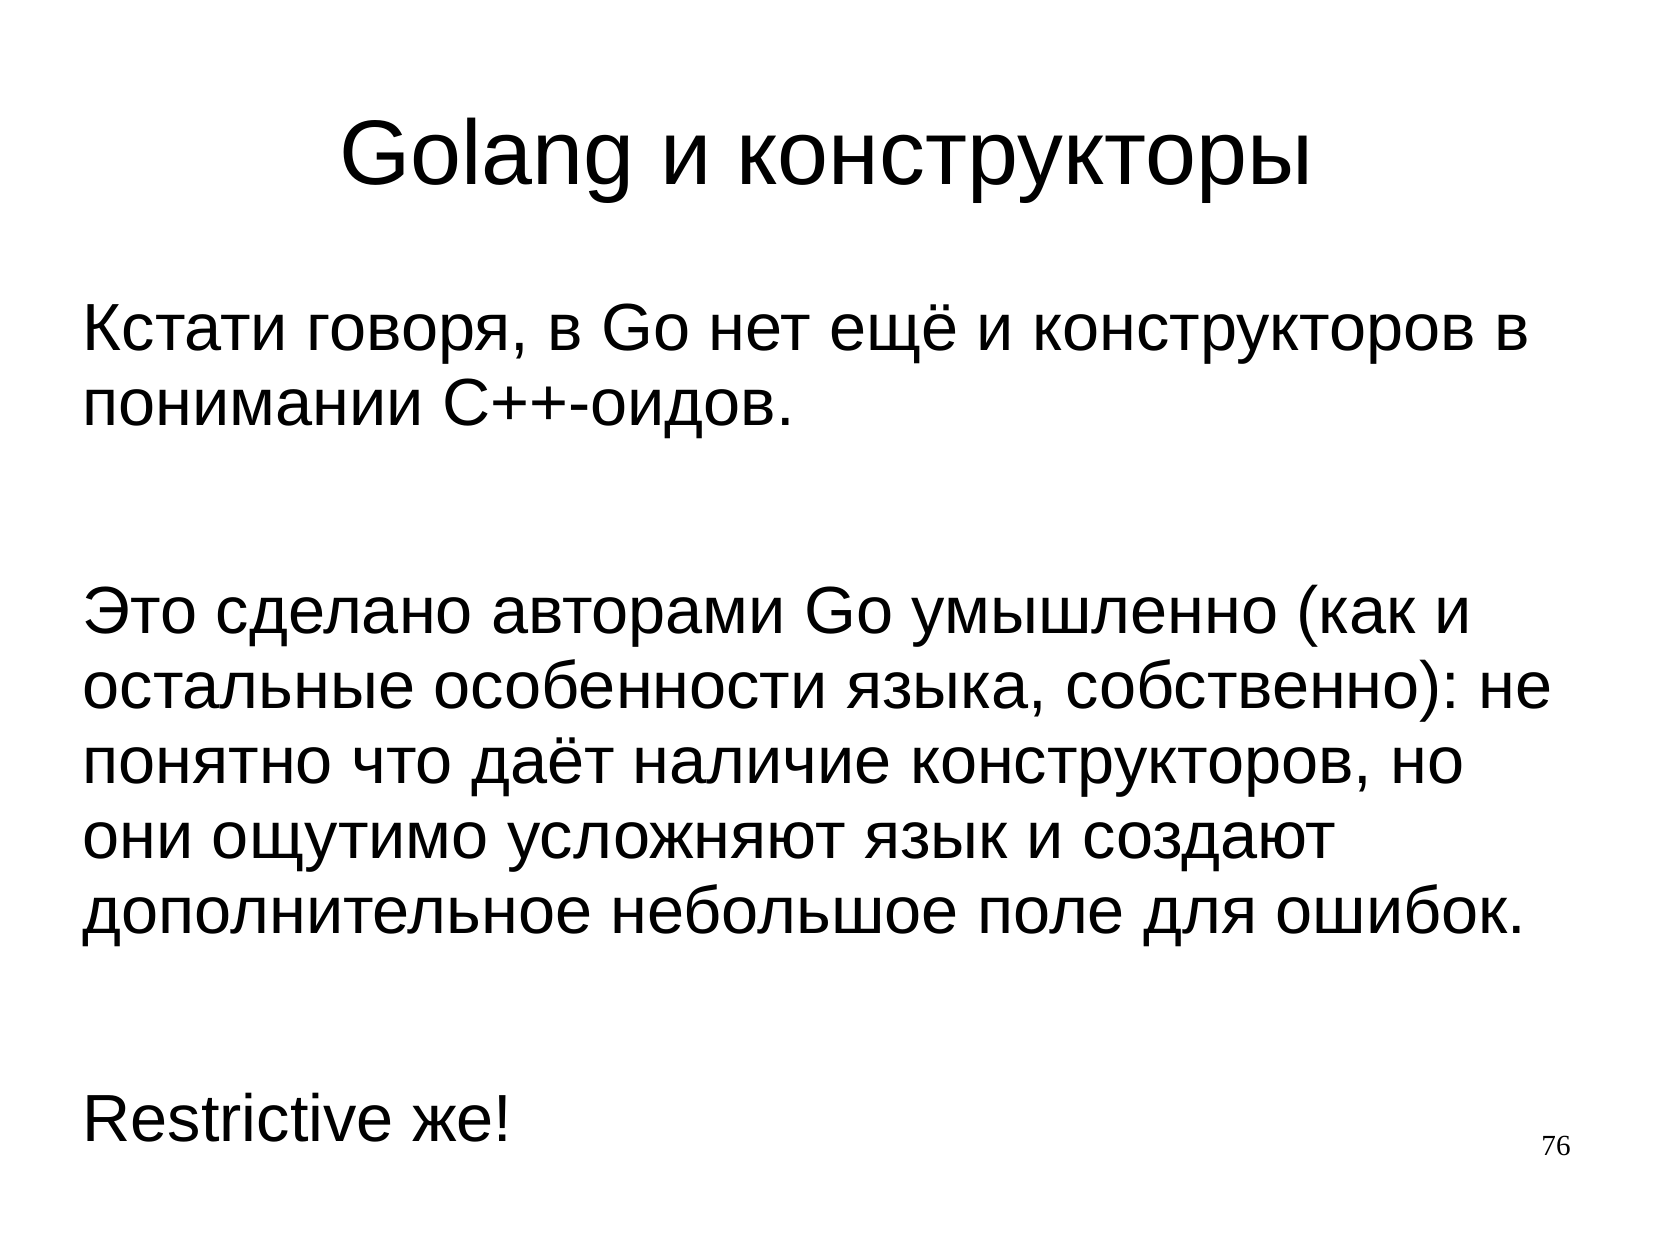

# Golang и конструкторы
Кстати говоря, в Go нет ещё и конструкторов в понимании C++-оидов.
Это сделано авторами Go умышленно (как и остальные особенности языка, собственно): не понятно что даёт наличие конструкторов, но они ощутимо усложняют язык и создают дополнительное небольшое поле для ошибок.
Restrictive же!
76